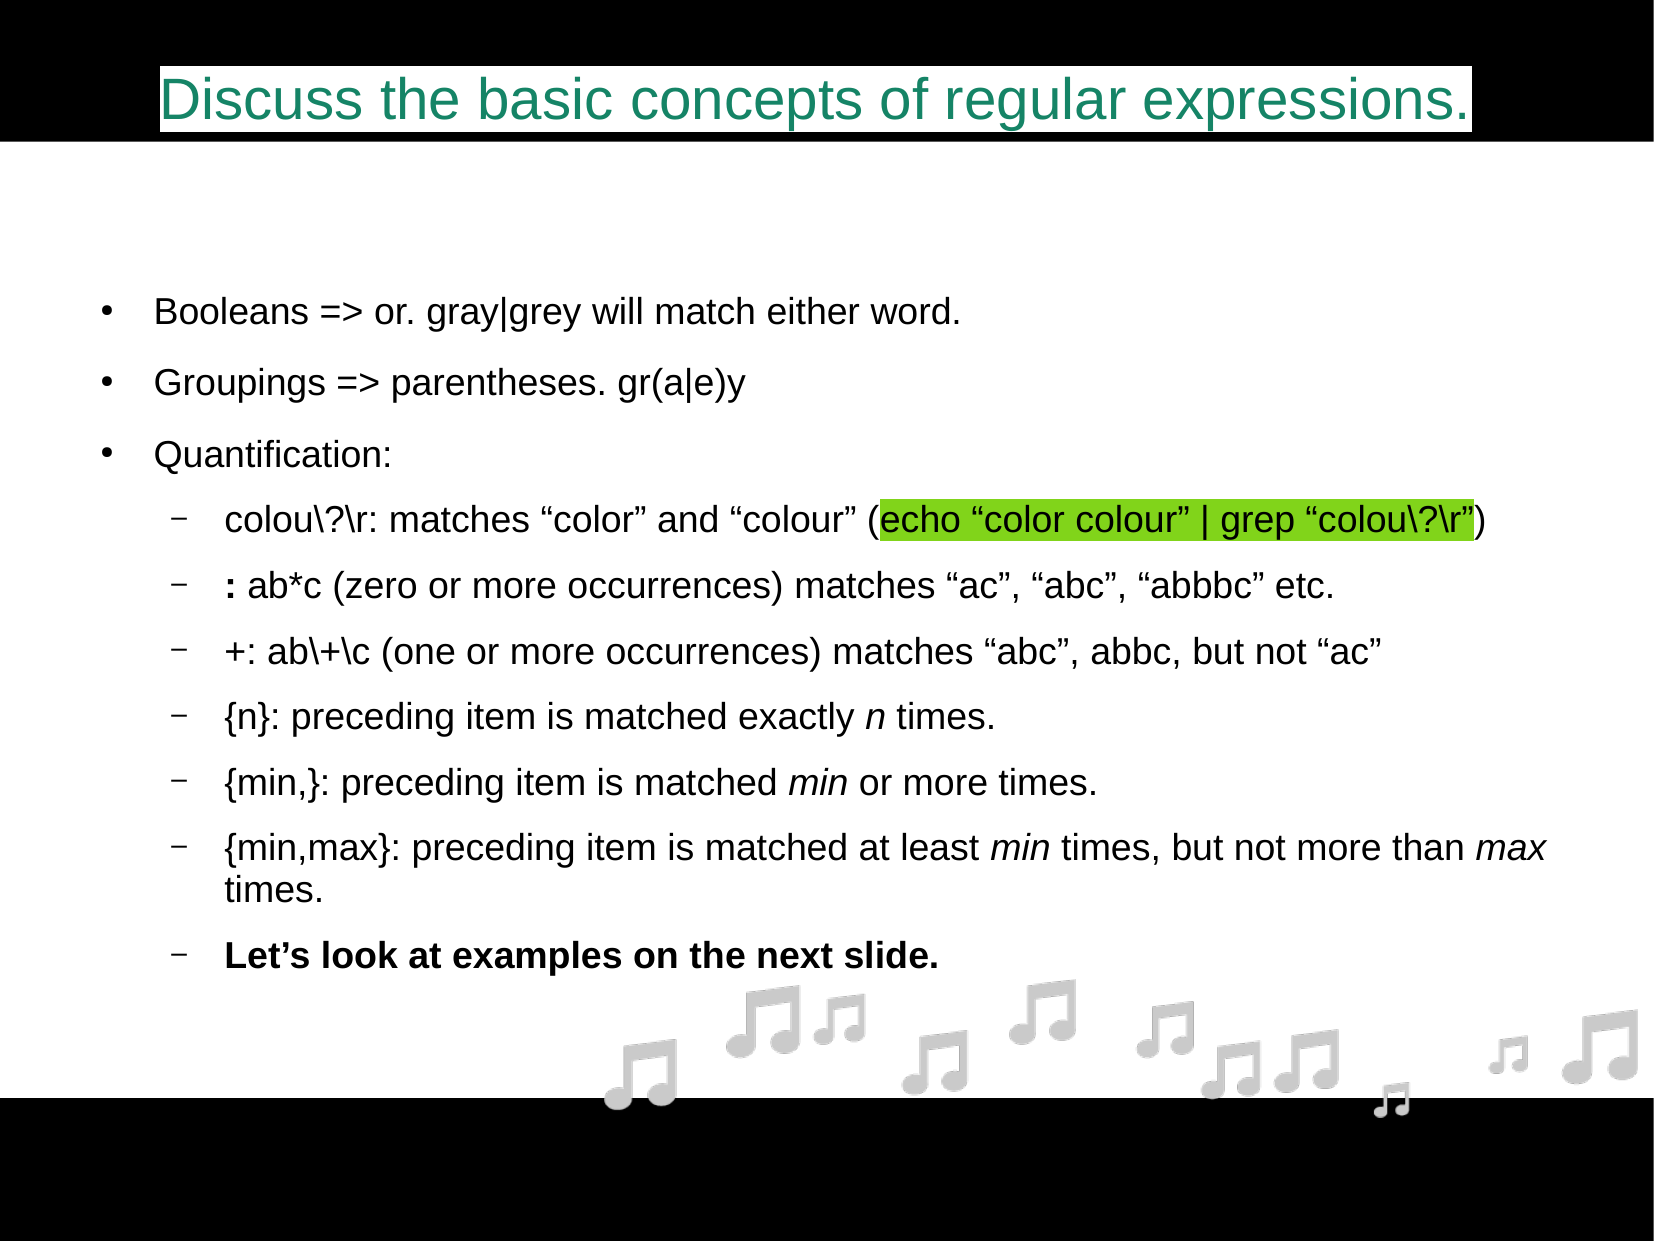

# Discuss the basic concepts of regular expressions.
Booleans => or. gray|grey will match either word.
Groupings => parentheses. gr(a|e)y
Quantification:
colou\?\r: matches “color” and “colour” (echo “color colour” | grep “colou\?\r”)
: ab*c (zero or more occurrences) matches “ac”, “abc”, “abbbc” etc.
+: ab\+\c (one or more occurrences) matches “abc”, abbc, but not “ac”
{n}: preceding item is matched exactly n times.
{min,}: preceding item is matched min or more times.
{min,max}: preceding item is matched at least min times, but not more than max times.
Let’s look at examples on the next slide.